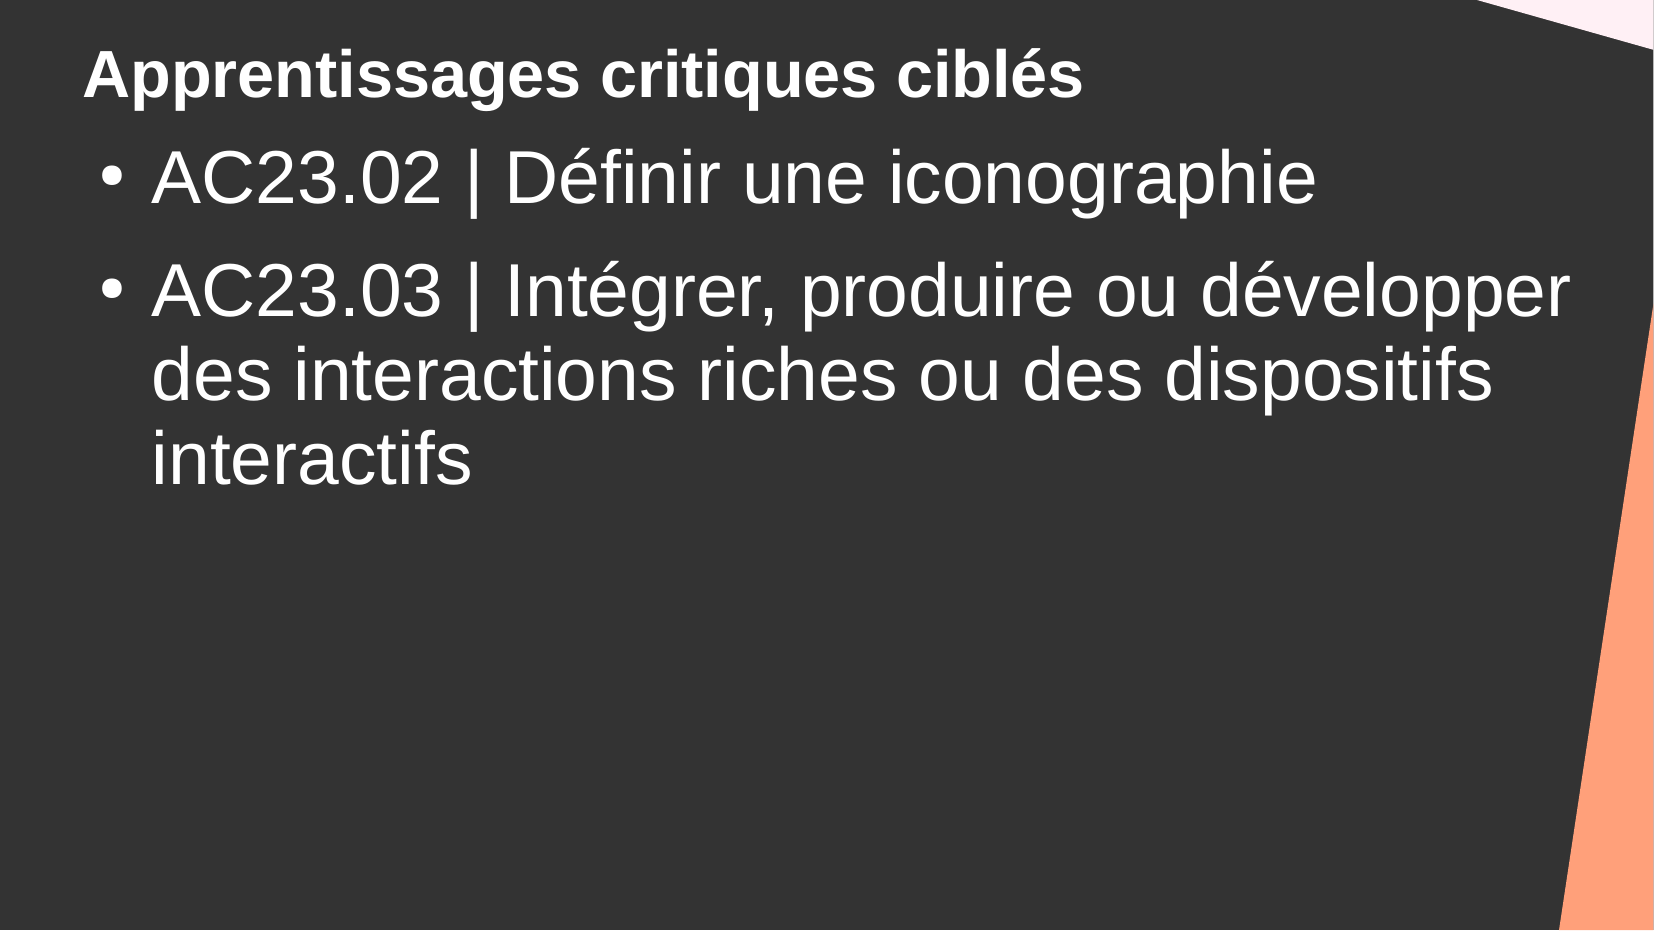

# Apprentissages critiques ciblés
AC23.02 | Définir une iconographie
AC23.03 | Intégrer, produire ou développer des interactions riches ou des dispositifs interactifs